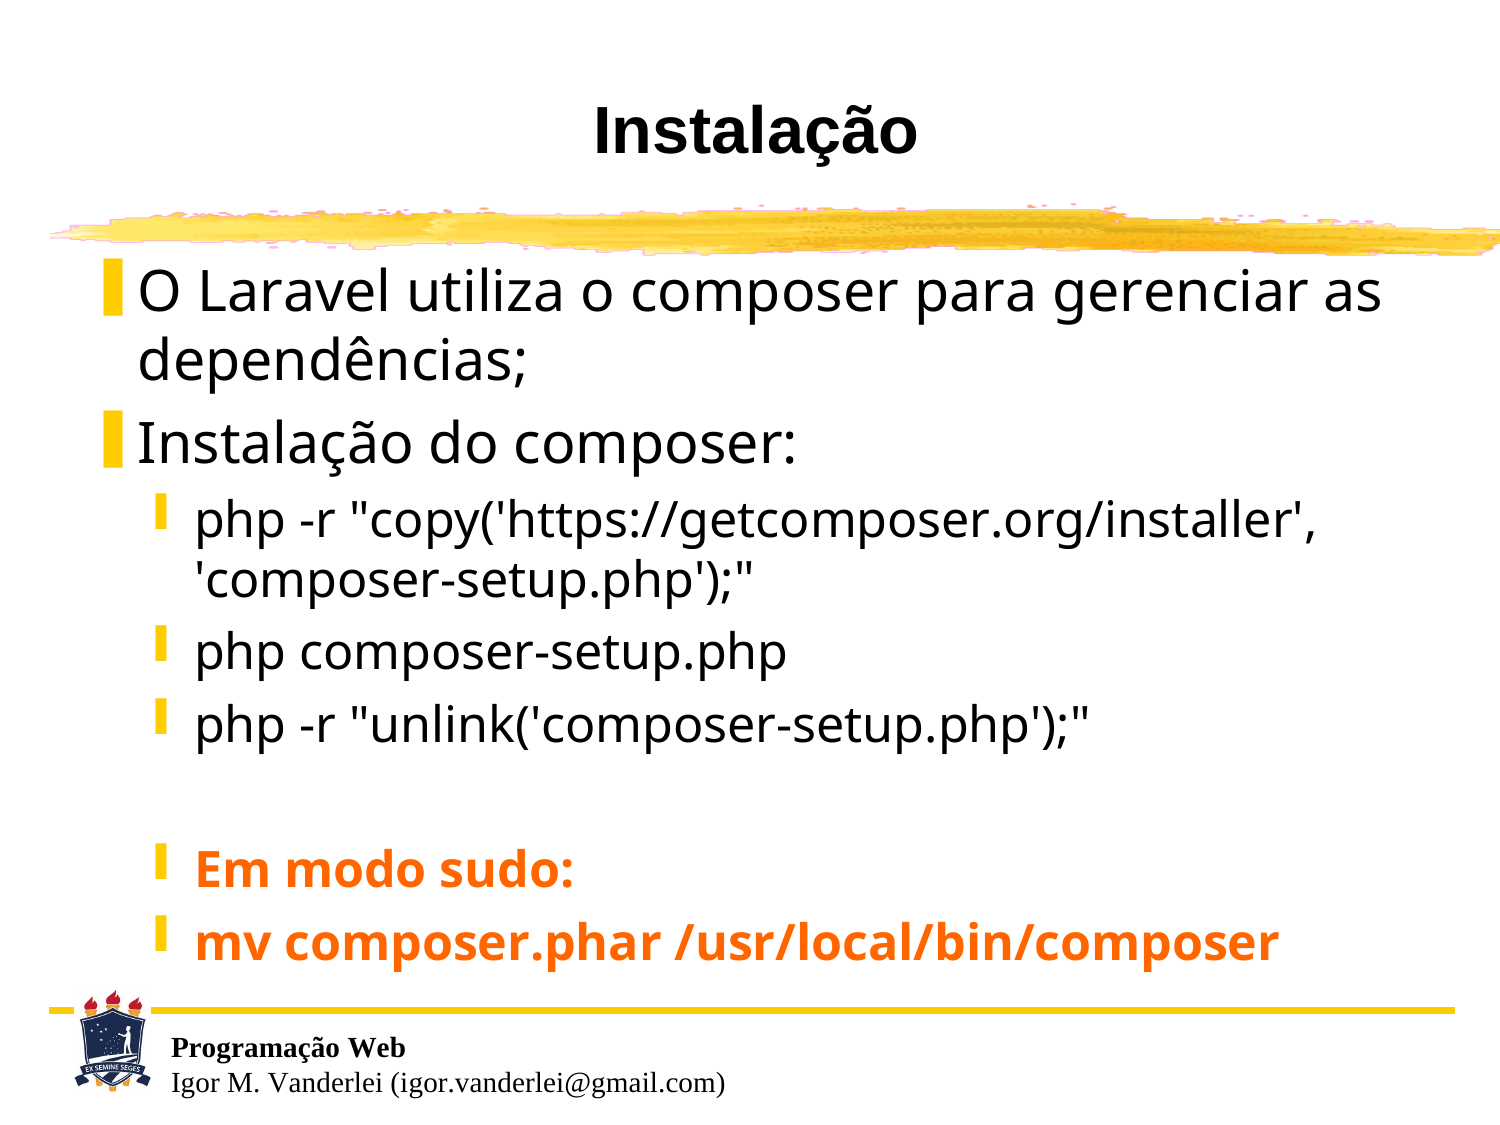

# Instalação
O Laravel utiliza o composer para gerenciar as dependências;
Instalação do composer:
php -r "copy('https://getcomposer.org/installer', 'composer-setup.php');"
php composer-setup.php
php -r "unlink('composer-setup.php');"
Em modo sudo:
mv composer.phar /usr/local/bin/composer